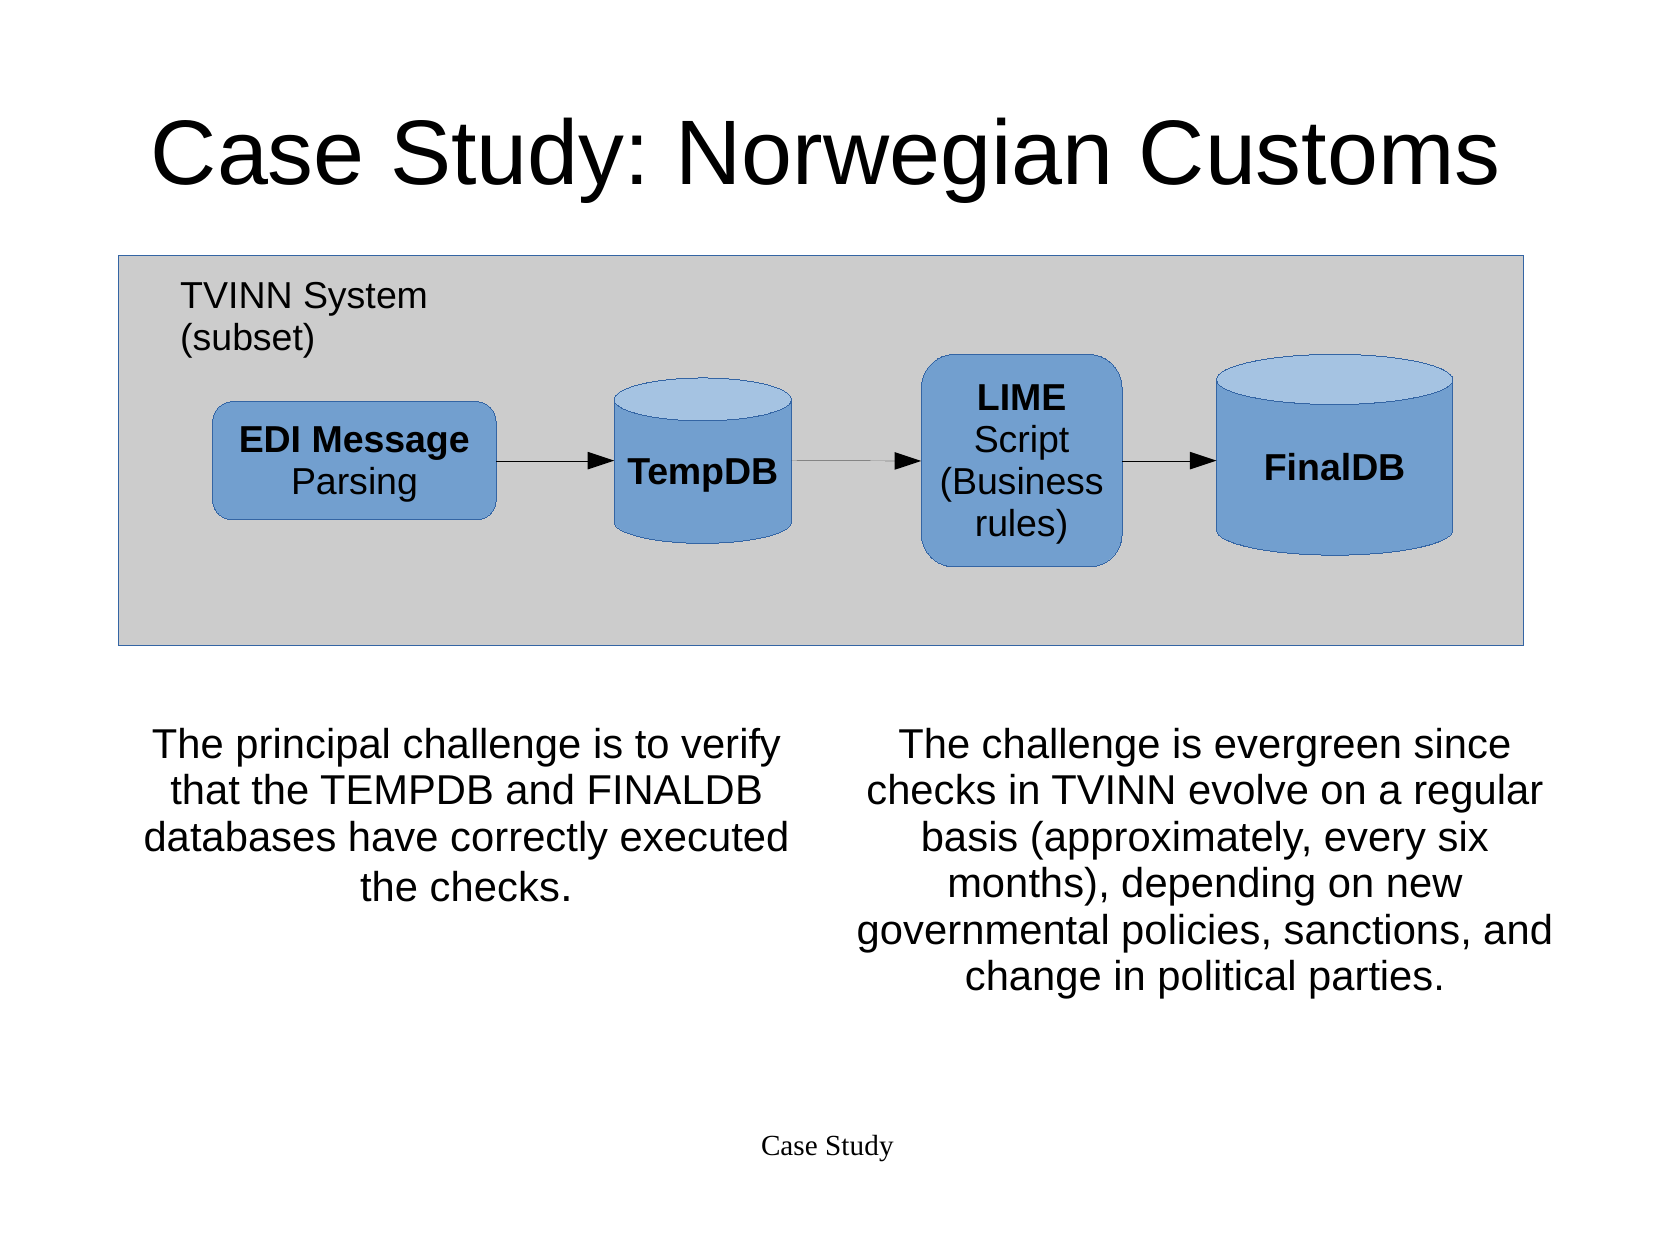

# Case Study: Norwegian Customs
TVINN System (subset)
LIME
Script
(Business
rules)
FinalDB
TempDB
EDI Message
Parsing
The principal challenge is to verify that the TEMPDB and FINALDB databases have correctly executed the checks.
The challenge is evergreen since checks in TVINN evolve on a regular basis (approximately, every six months), depending on new governmental policies, sanctions, and change in political parties.
Case Study